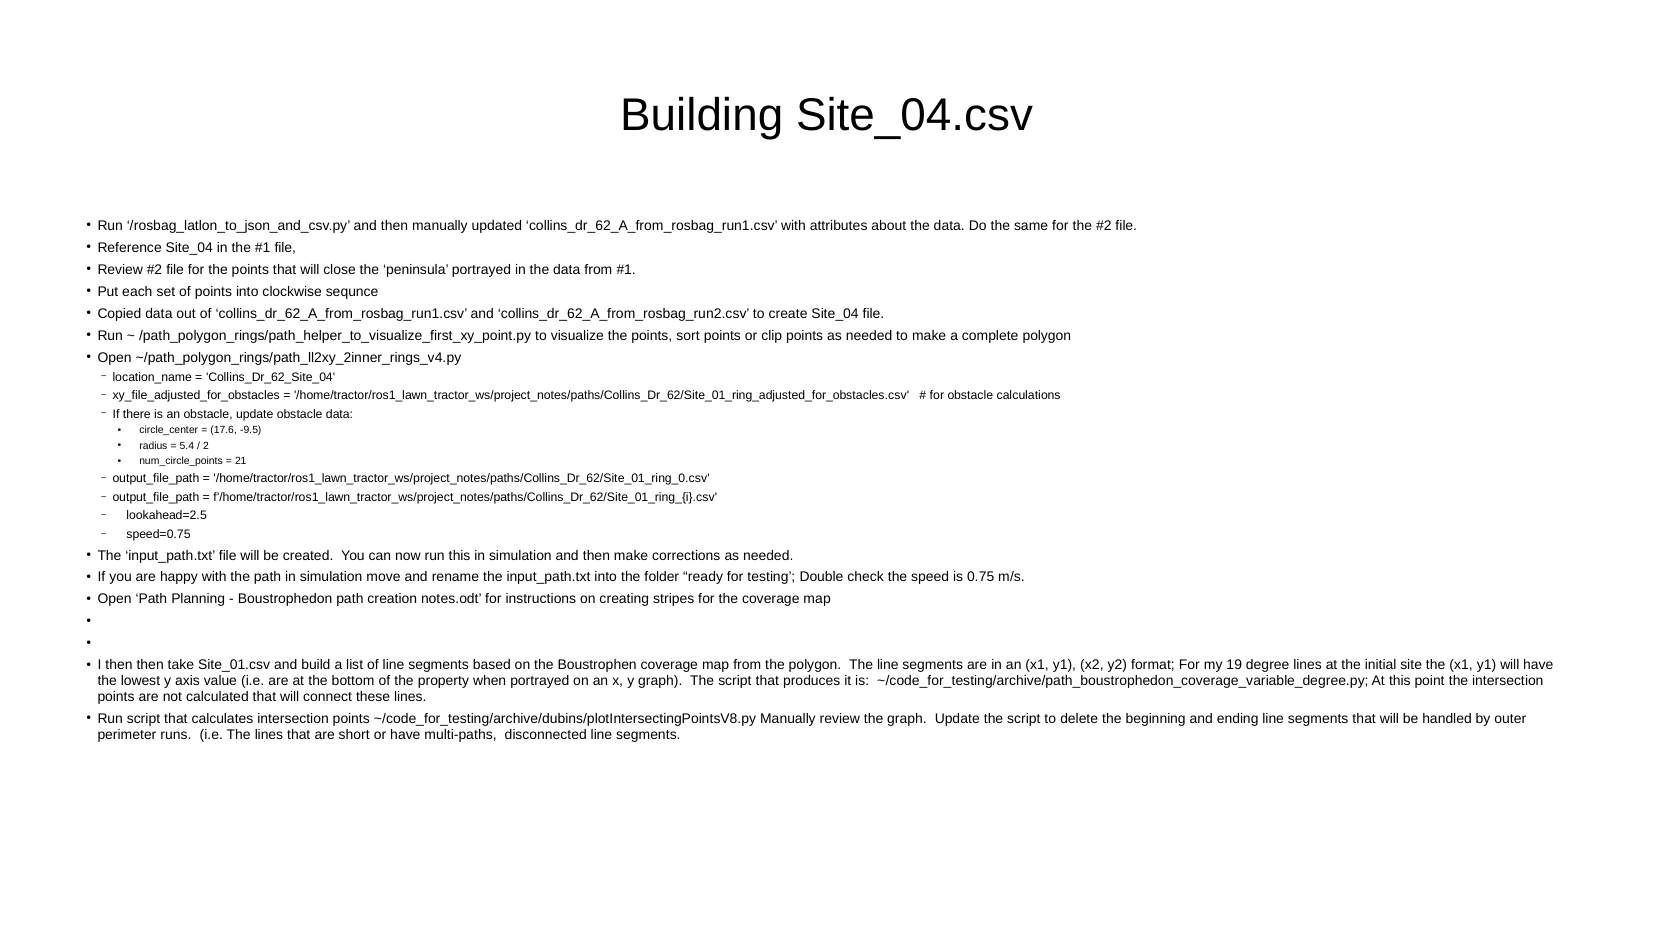

# Building Site_04.csv
Run ‘/rosbag_latlon_to_json_and_csv.py’ and then manually updated ‘collins_dr_62_A_from_rosbag_run1.csv’ with attributes about the data. Do the same for the #2 file.
Reference Site_04 in the #1 file,
Review #2 file for the points that will close the ‘peninsula’ portrayed in the data from #1.
Put each set of points into clockwise sequnce
Copied data out of ‘collins_dr_62_A_from_rosbag_run1.csv’ and ‘collins_dr_62_A_from_rosbag_run2.csv’ to create Site_04 file.
Run ~ /path_polygon_rings/path_helper_to_visualize_first_xy_point.py to visualize the points, sort points or clip points as needed to make a complete polygon
Open ~/path_polygon_rings/path_ll2xy_2inner_rings_v4.py
location_name = 'Collins_Dr_62_Site_04'
xy_file_adjusted_for_obstacles = '/home/tractor/ros1_lawn_tractor_ws/project_notes/paths/Collins_Dr_62/Site_01_ring_adjusted_for_obstacles.csv' # for obstacle calculations
If there is an obstacle, update obstacle data:
 circle_center = (17.6, -9.5)
 radius = 5.4 / 2
 num_circle_points = 21
output_file_path = '/home/tractor/ros1_lawn_tractor_ws/project_notes/paths/Collins_Dr_62/Site_01_ring_0.csv'
output_file_path = f'/home/tractor/ros1_lawn_tractor_ws/project_notes/paths/Collins_Dr_62/Site_01_ring_{i}.csv'
 lookahead=2.5
 speed=0.75
The ‘input_path.txt’ file will be created. You can now run this in simulation and then make corrections as needed.
If you are happy with the path in simulation move and rename the input_path.txt into the folder “ready for testing’; Double check the speed is 0.75 m/s.
Open ‘Path Planning - Boustrophedon path creation notes.odt’ for instructions on creating stripes for the coverage map
I then then take Site_01.csv and build a list of line segments based on the Boustrophen coverage map from the polygon. The line segments are in an (x1, y1), (x2, y2) format; For my 19 degree lines at the initial site the (x1, y1) will have the lowest y axis value (i.e. are at the bottom of the property when portrayed on an x, y graph). The script that produces it is: ~/code_for_testing/archive/path_boustrophedon_coverage_variable_degree.py; At this point the intersection points are not calculated that will connect these lines.
Run script that calculates intersection points ~/code_for_testing/archive/dubins/plotIntersectingPointsV8.py Manually review the graph. Update the script to delete the beginning and ending line segments that will be handled by outer perimeter runs. (i.e. The lines that are short or have multi-paths, disconnected line segments.